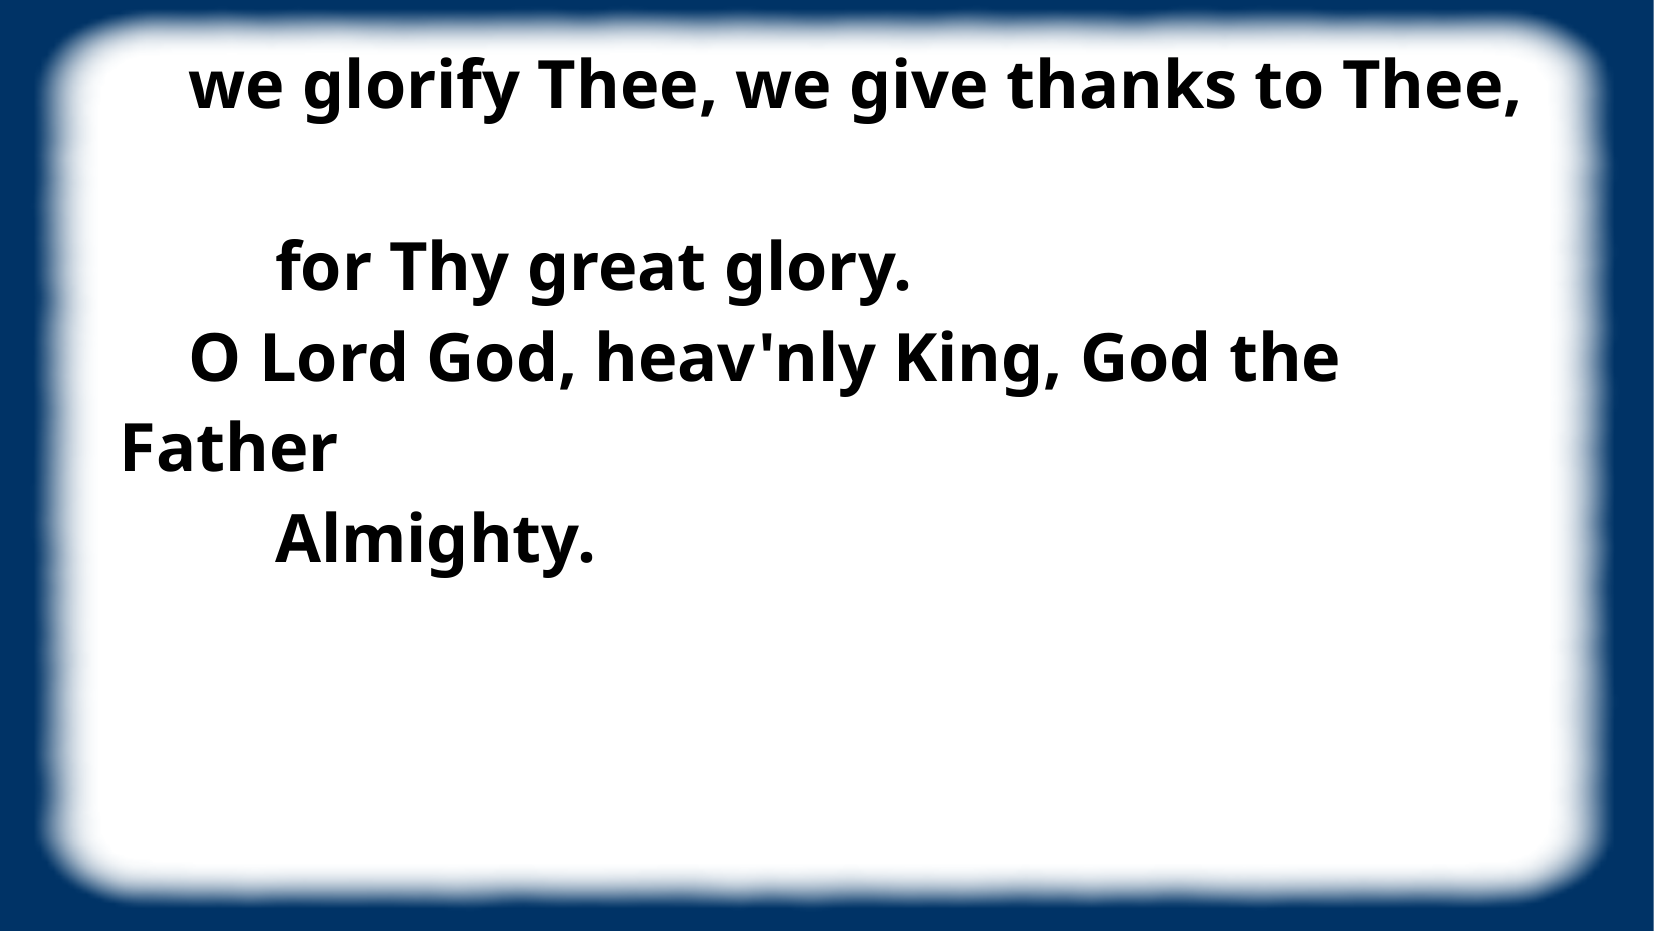

we glorify Thee, we give thanks to Thee,
 for Thy great glory.
 O Lord God, heav'nly King, God the Father
 Almighty.